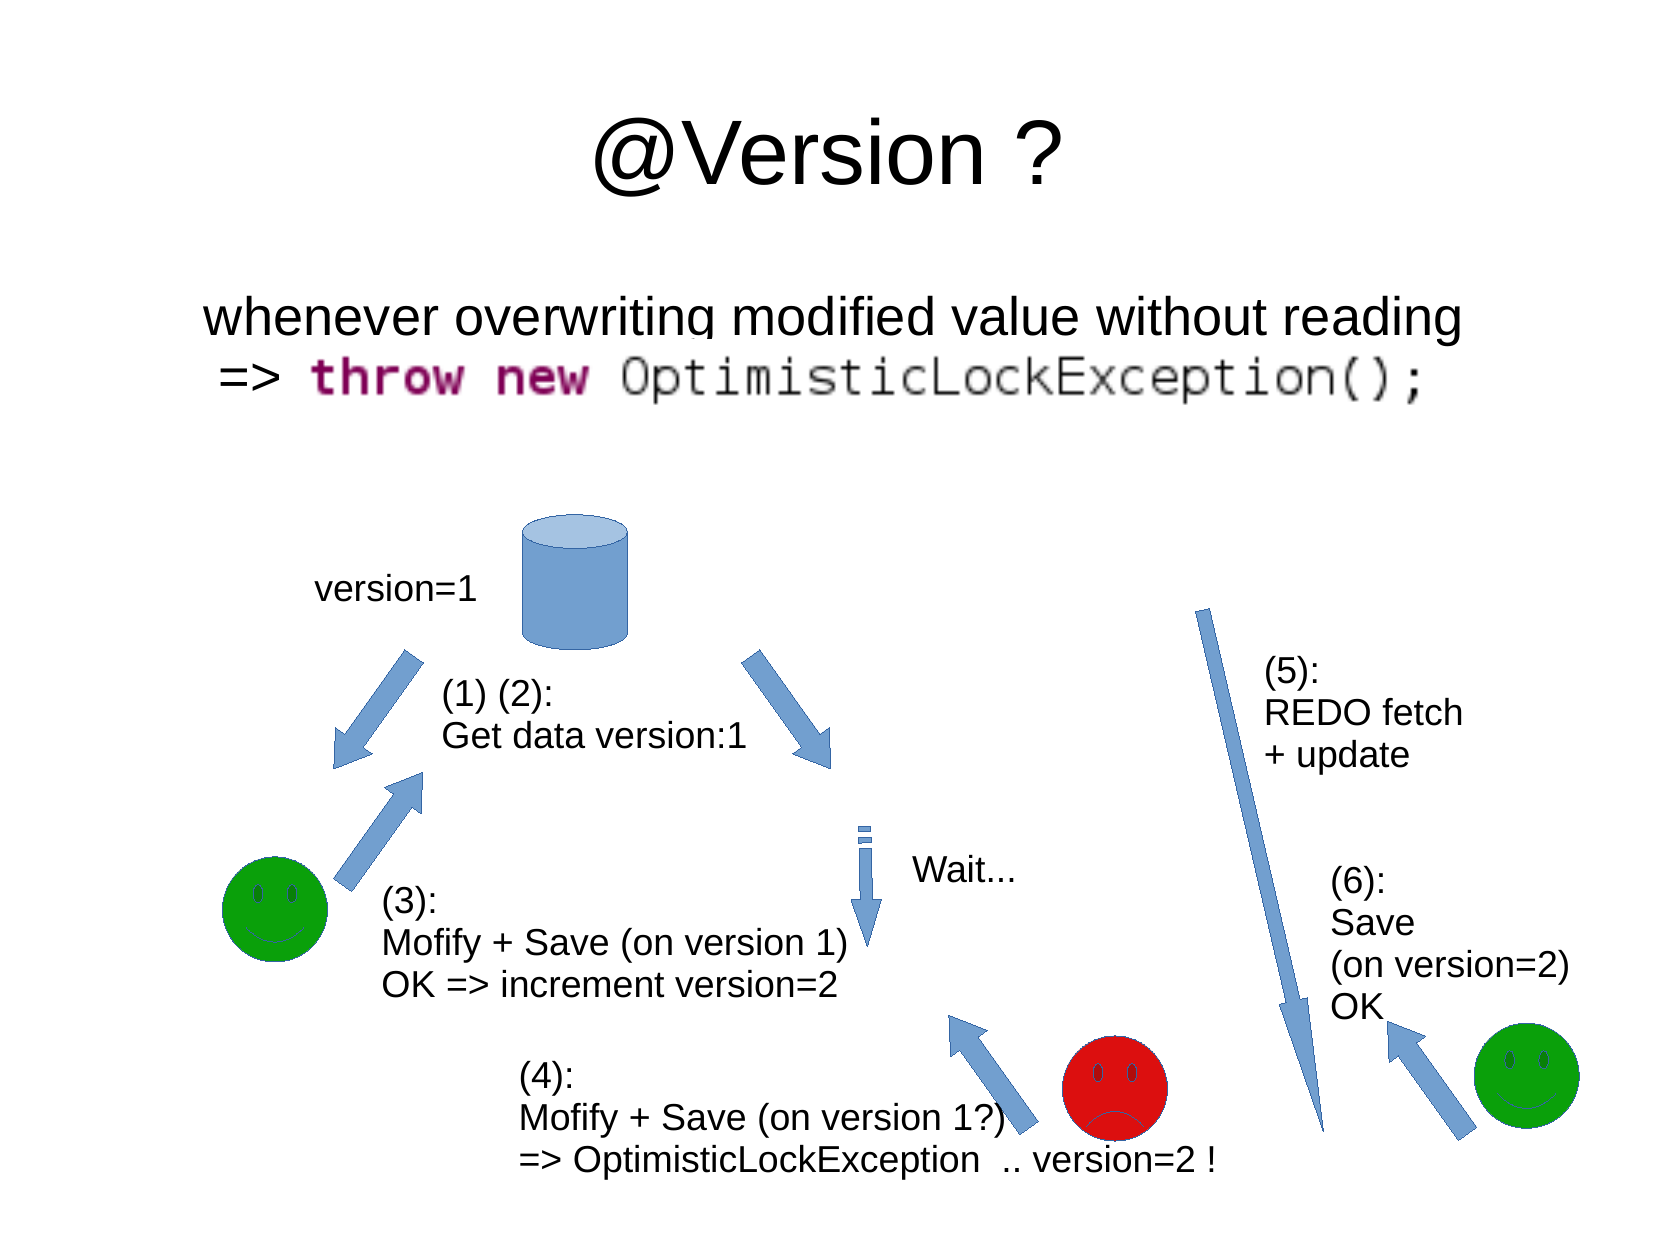

# @Version ?
whenever overwriting modified value without reading
 =>
version=1
(5):
REDO fetch
+ update
(1) (2):
Get data version:1
Wait...
(6):
Save
(on version=2)
OK
(3):
Mofify + Save (on version 1)
OK => increment version=2
(4):
Mofify + Save (on version 1?)
=> OptimisticLockException .. version=2 !